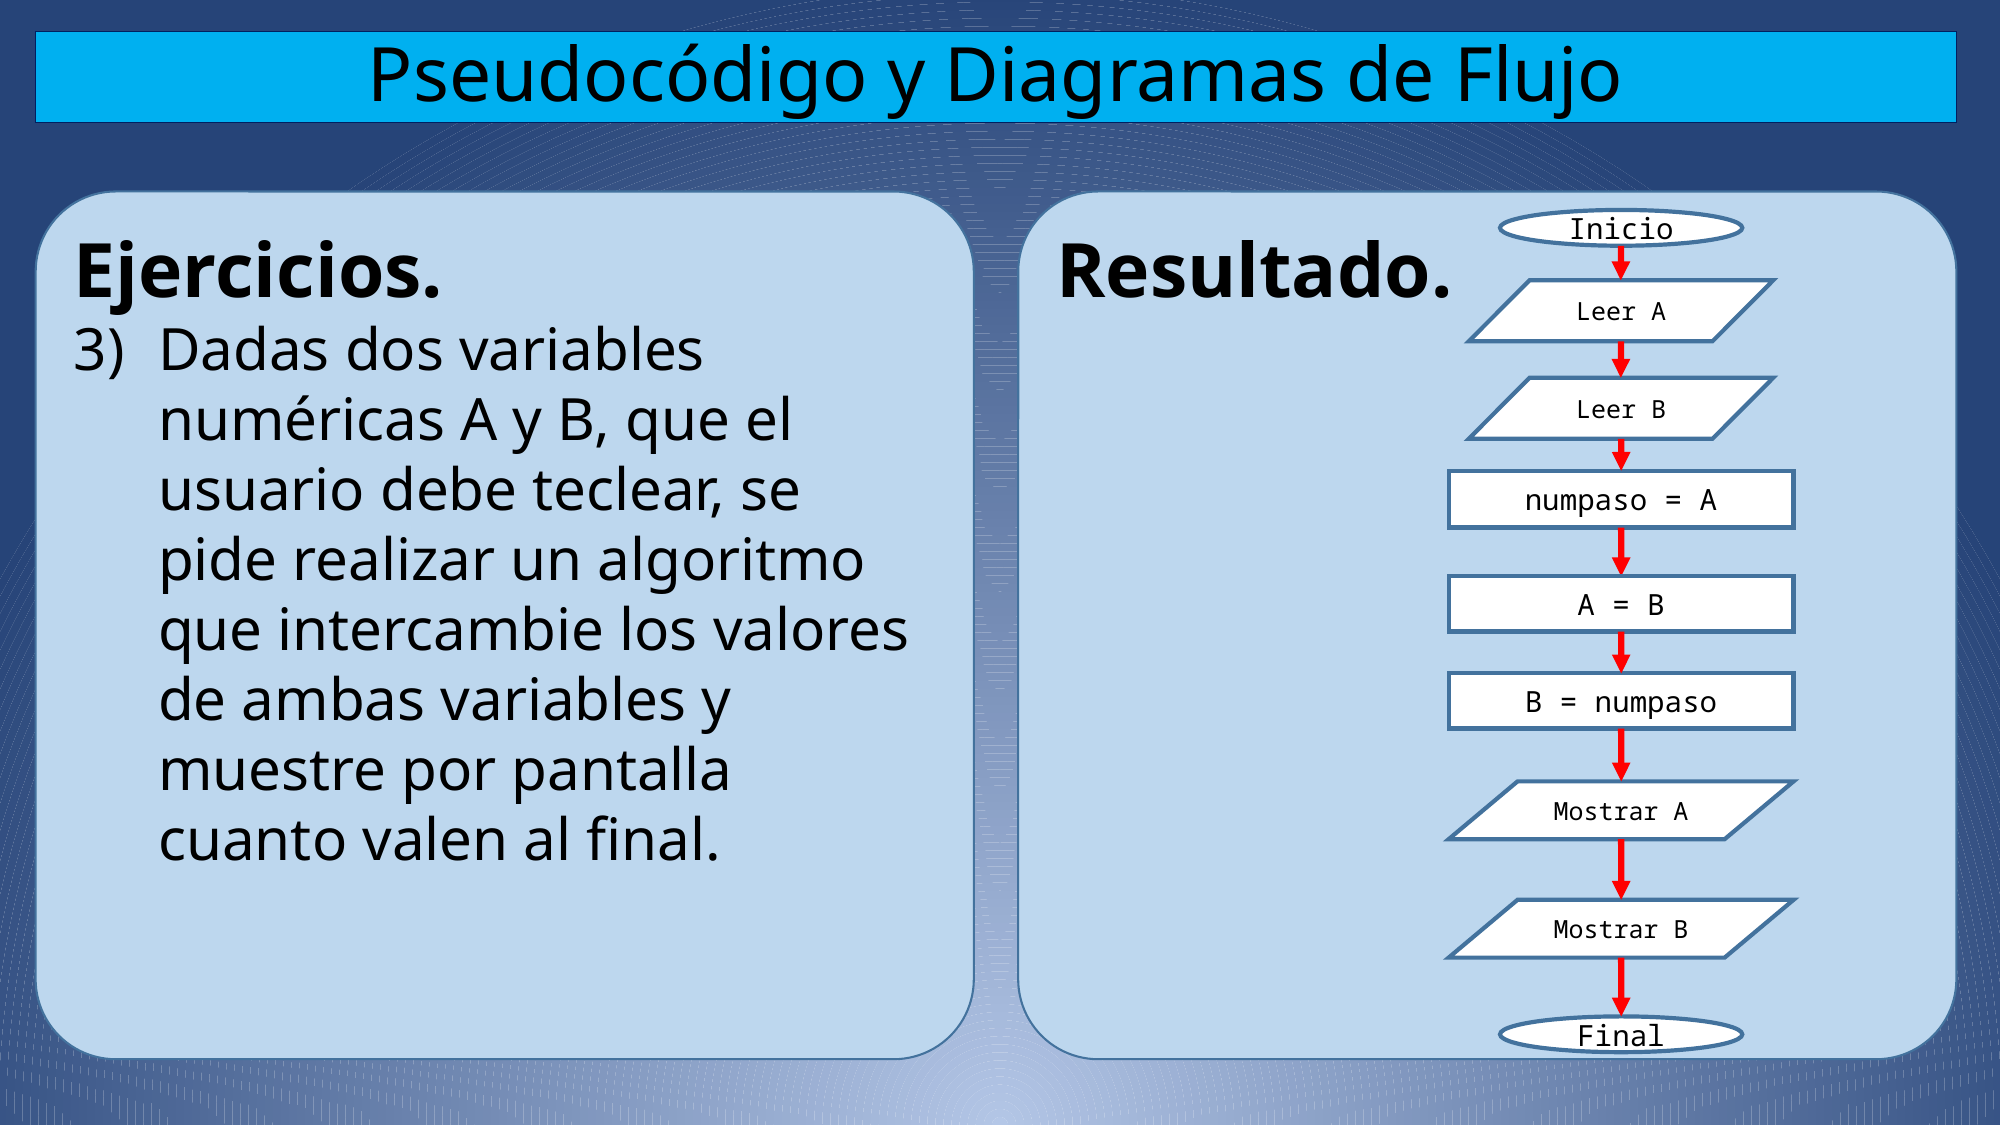

# Pseudocódigo y Diagramas de Flujo
Ejercicios.
Dadas dos variables numéricas A y B, que el usuario debe teclear, se pide realizar un algoritmo que intercambie los valores de ambas variables y muestre por pantalla cuanto valen al final.
Resultado.
Inicio
Leer A
Leer B
numpaso = A
A = B
B = numpaso
Mostrar A
Mostrar B
Final